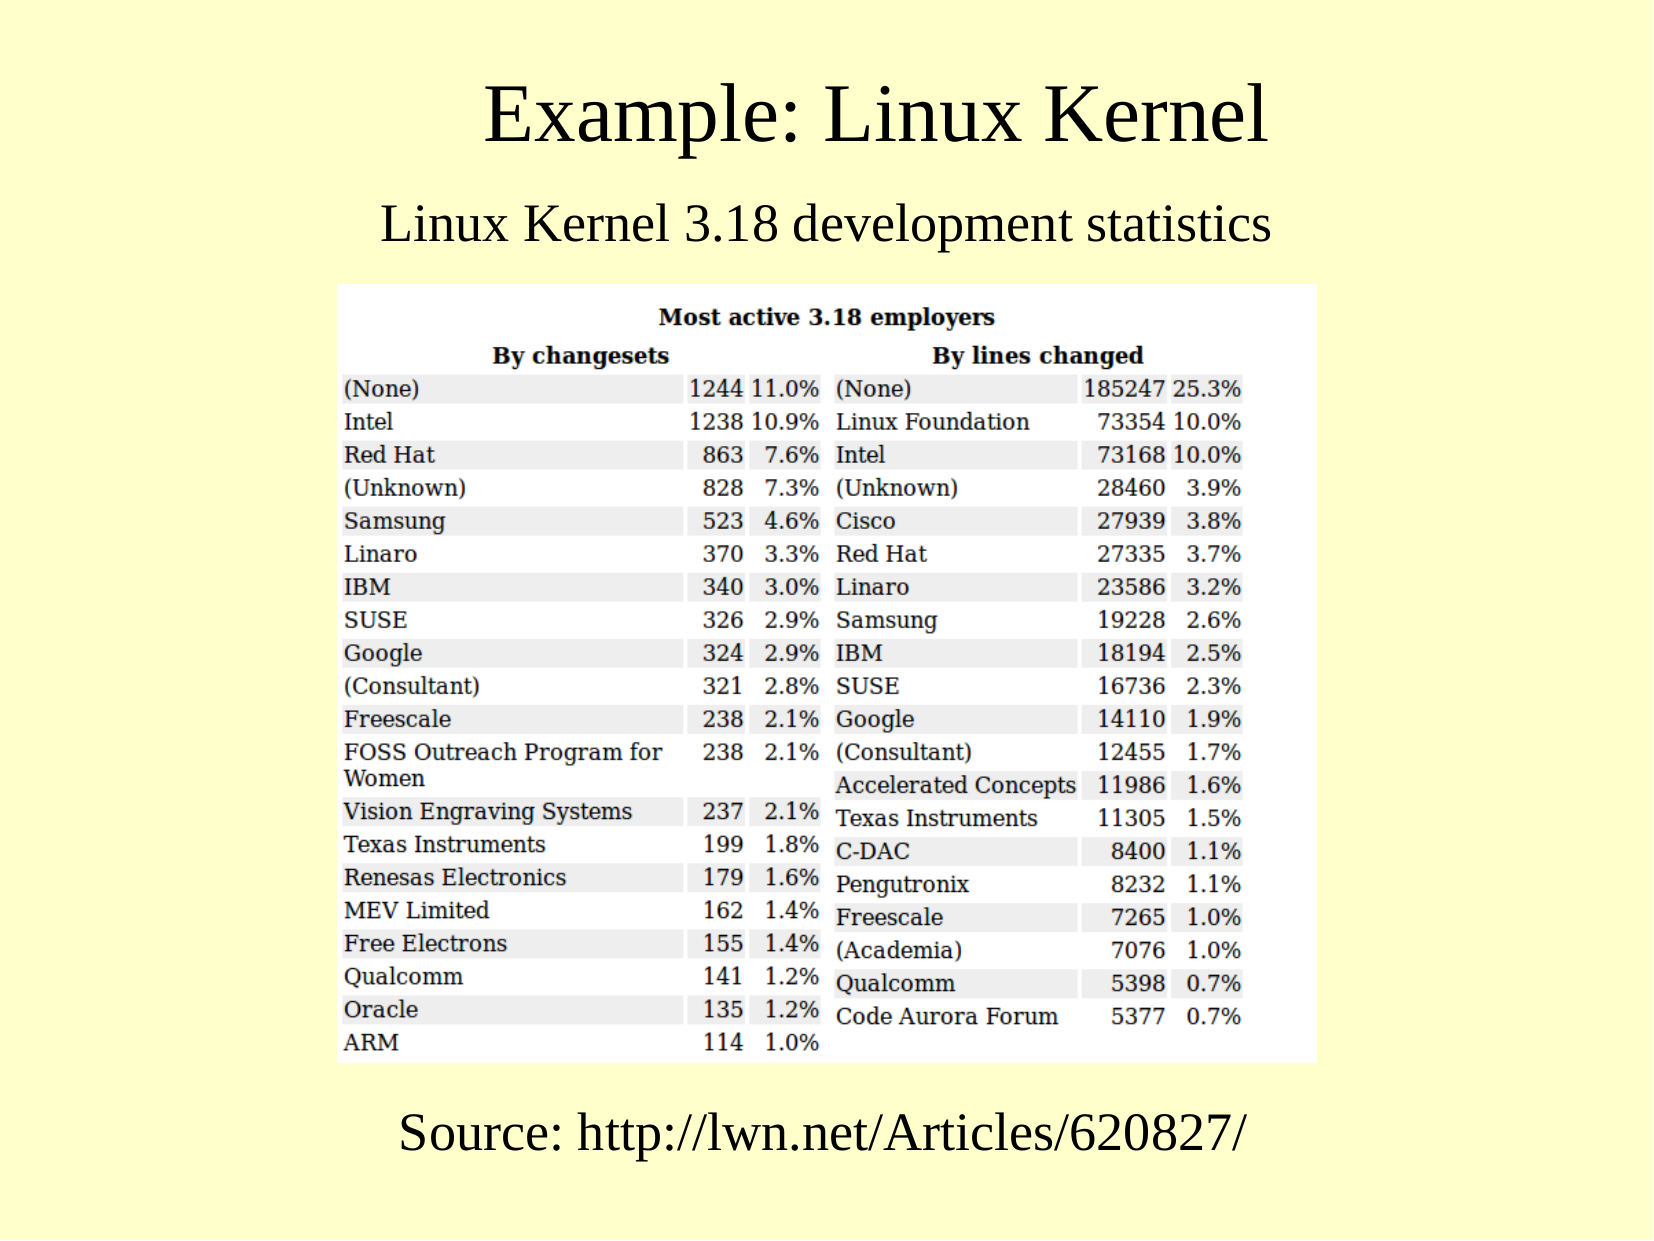

Example: Linux Kernel
# Linux Kernel 3.18 development statistics
Source: http://lwn.net/Articles/620827/